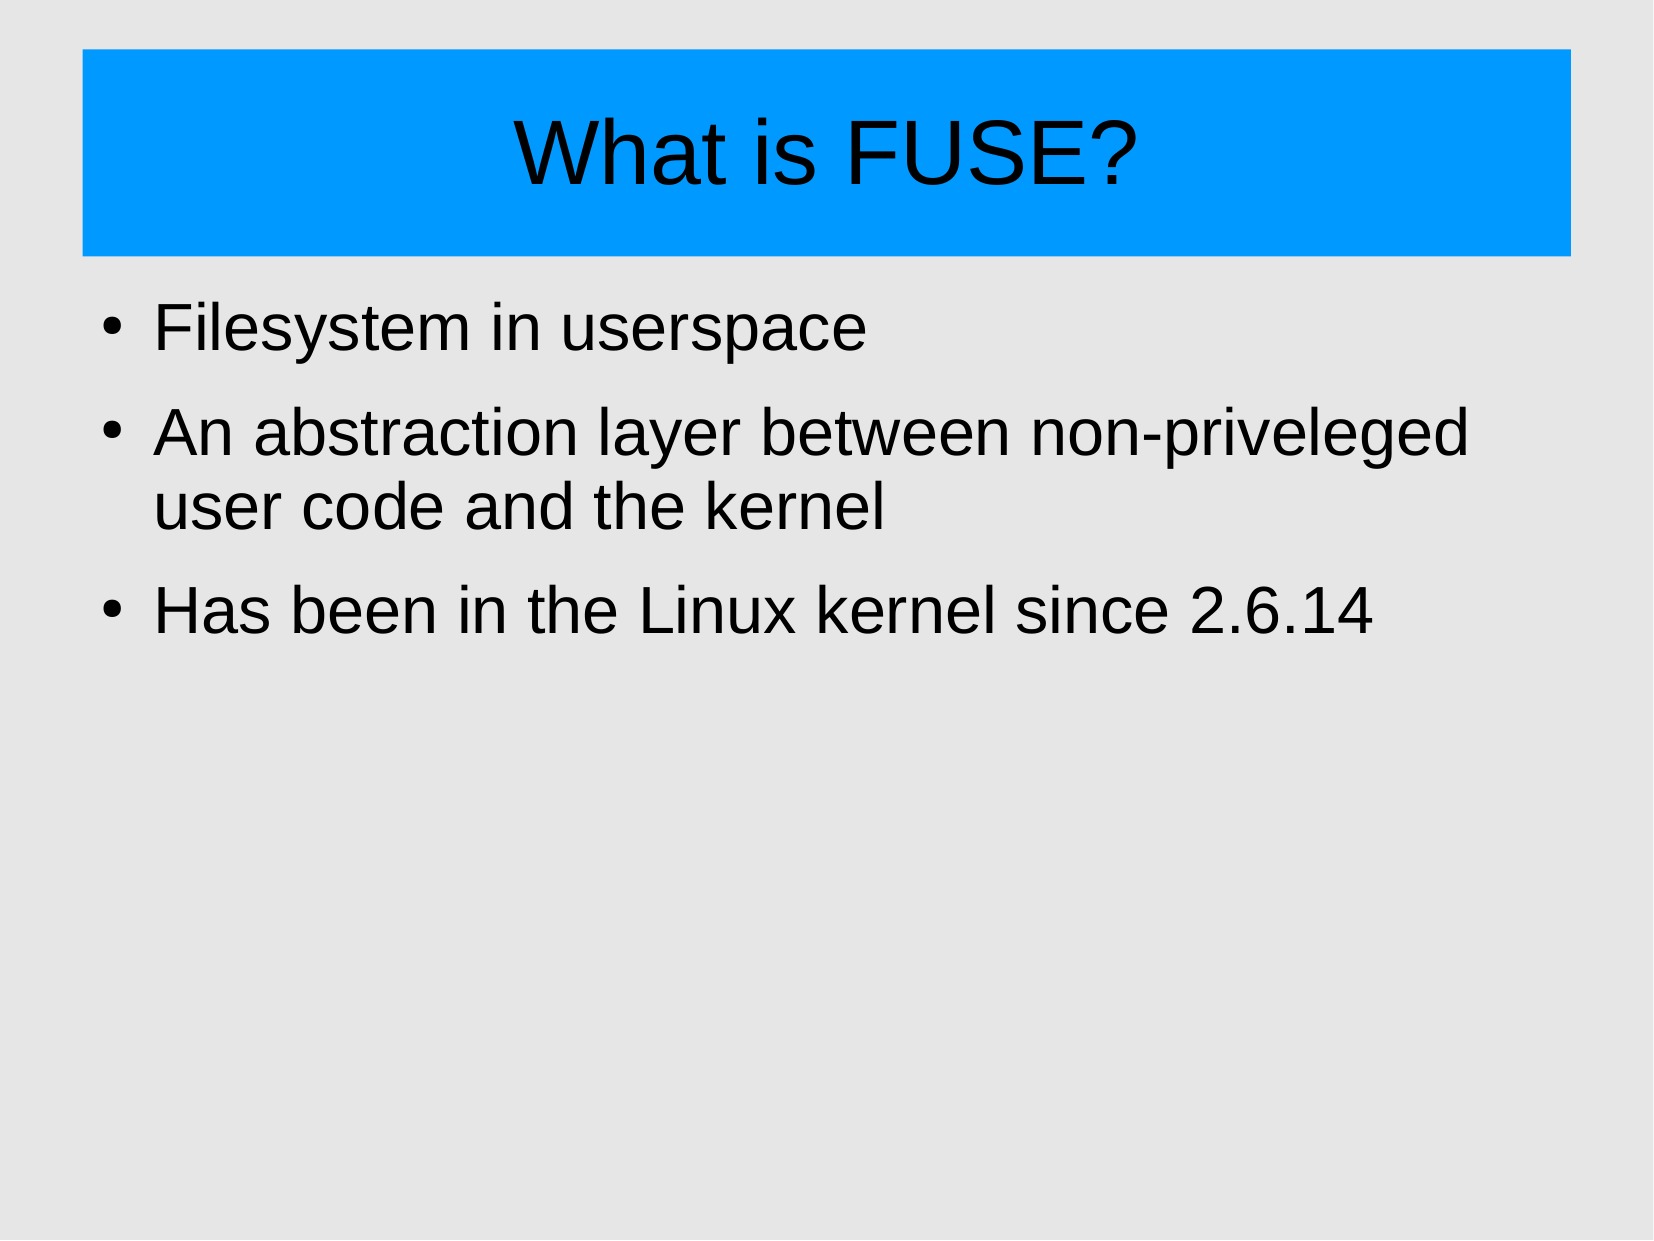

# What is FUSE?
Filesystem in userspace
An abstraction layer between non-priveleged user code and the kernel
Has been in the Linux kernel since 2.6.14